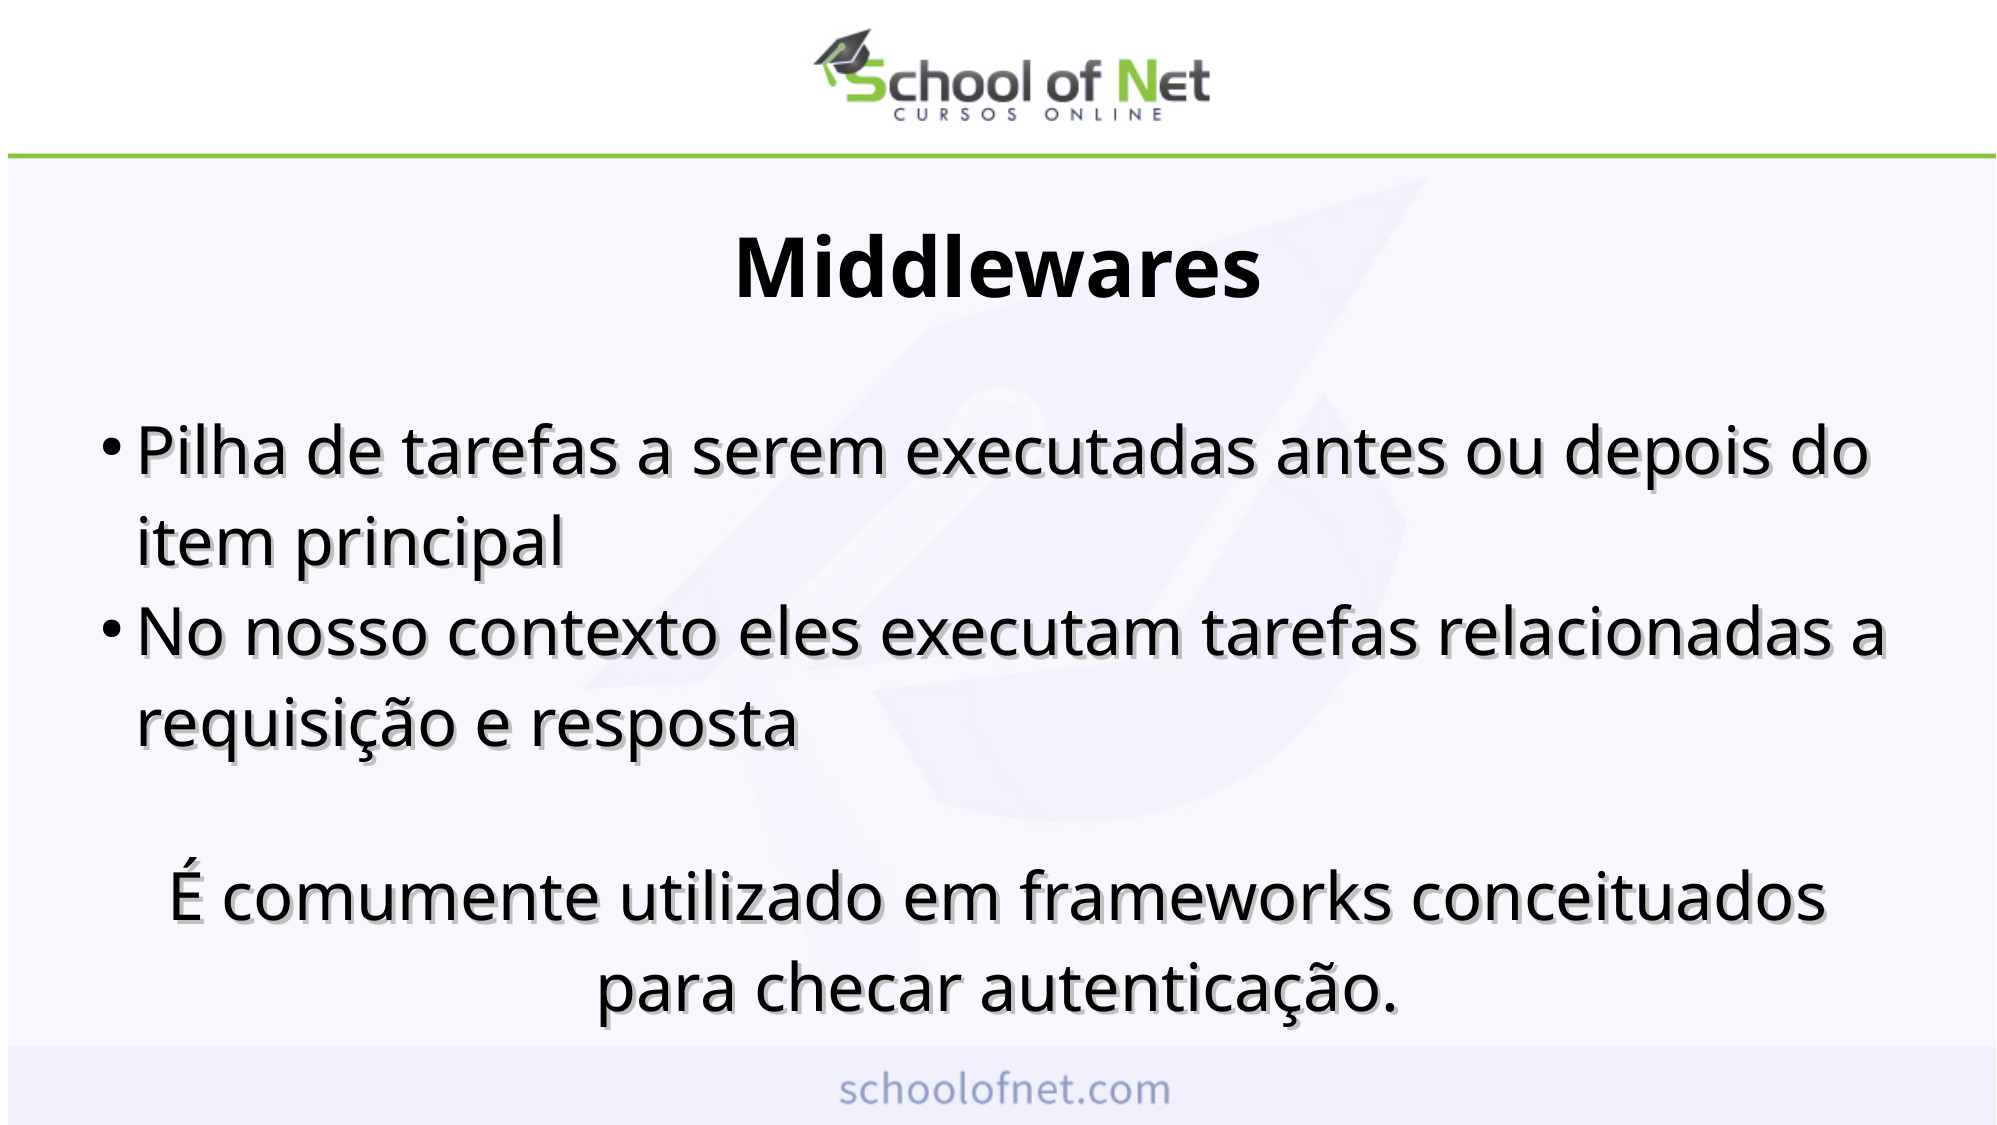

# Middlewares
Pilha de tarefas a serem executadas antes ou depois do item principal
No nosso contexto eles executam tarefas relacionadas a requisição e resposta
É comumente utilizado em frameworks conceituados para checar autenticação.